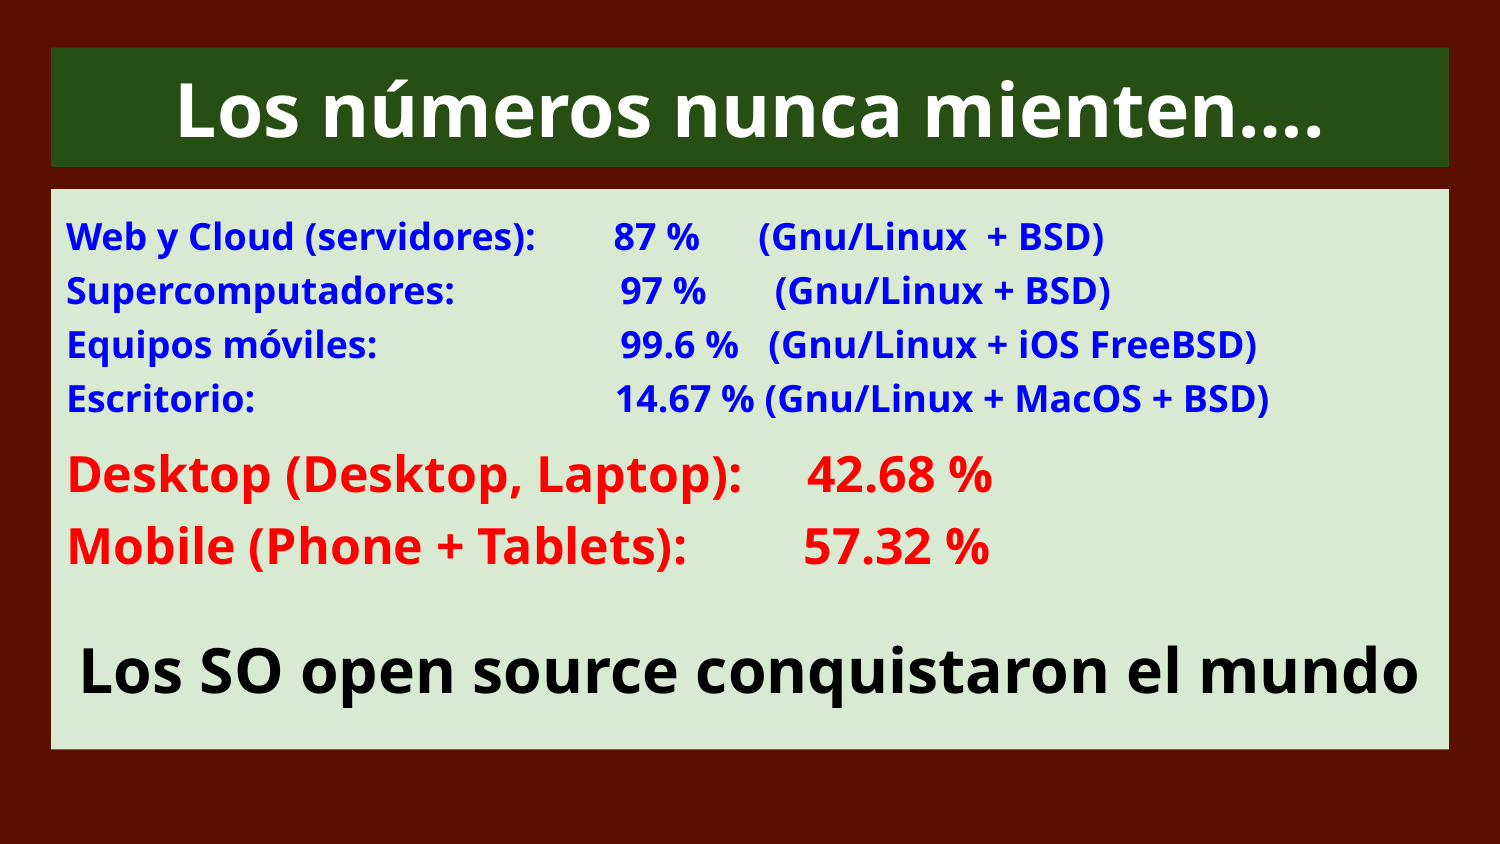

# Los números nunca mienten….
Web y Cloud (servidores): 87 % (Gnu/Linux + BSD)
Supercomputadores: 97 % (Gnu/Linux + BSD)
Equipos móviles: 99.6 % (Gnu/Linux + iOS FreeBSD)
Escritorio: 14.67 % (Gnu/Linux + MacOS + BSD)
Desktop (Desktop, Laptop): 42.68 %
Mobile (Phone + Tablets): 57.32 %
Los SO open source conquistaron el mundo